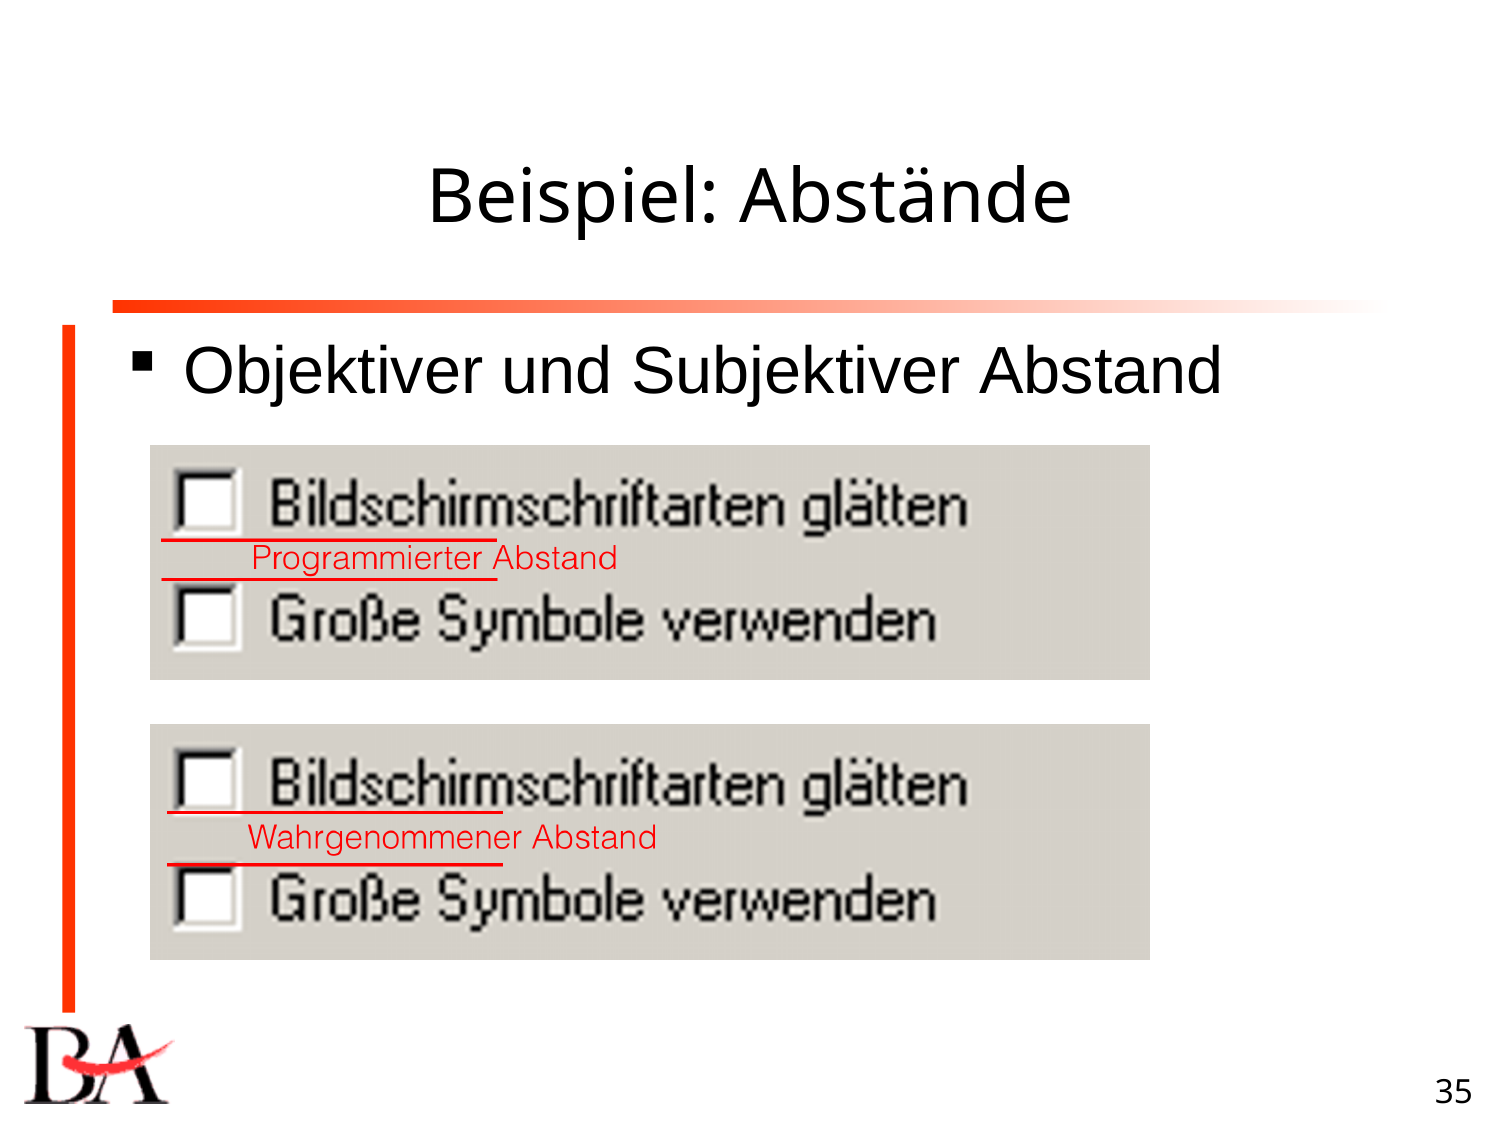

# Beispiel: Abstände
Objektiver und Subjektiver Abstand